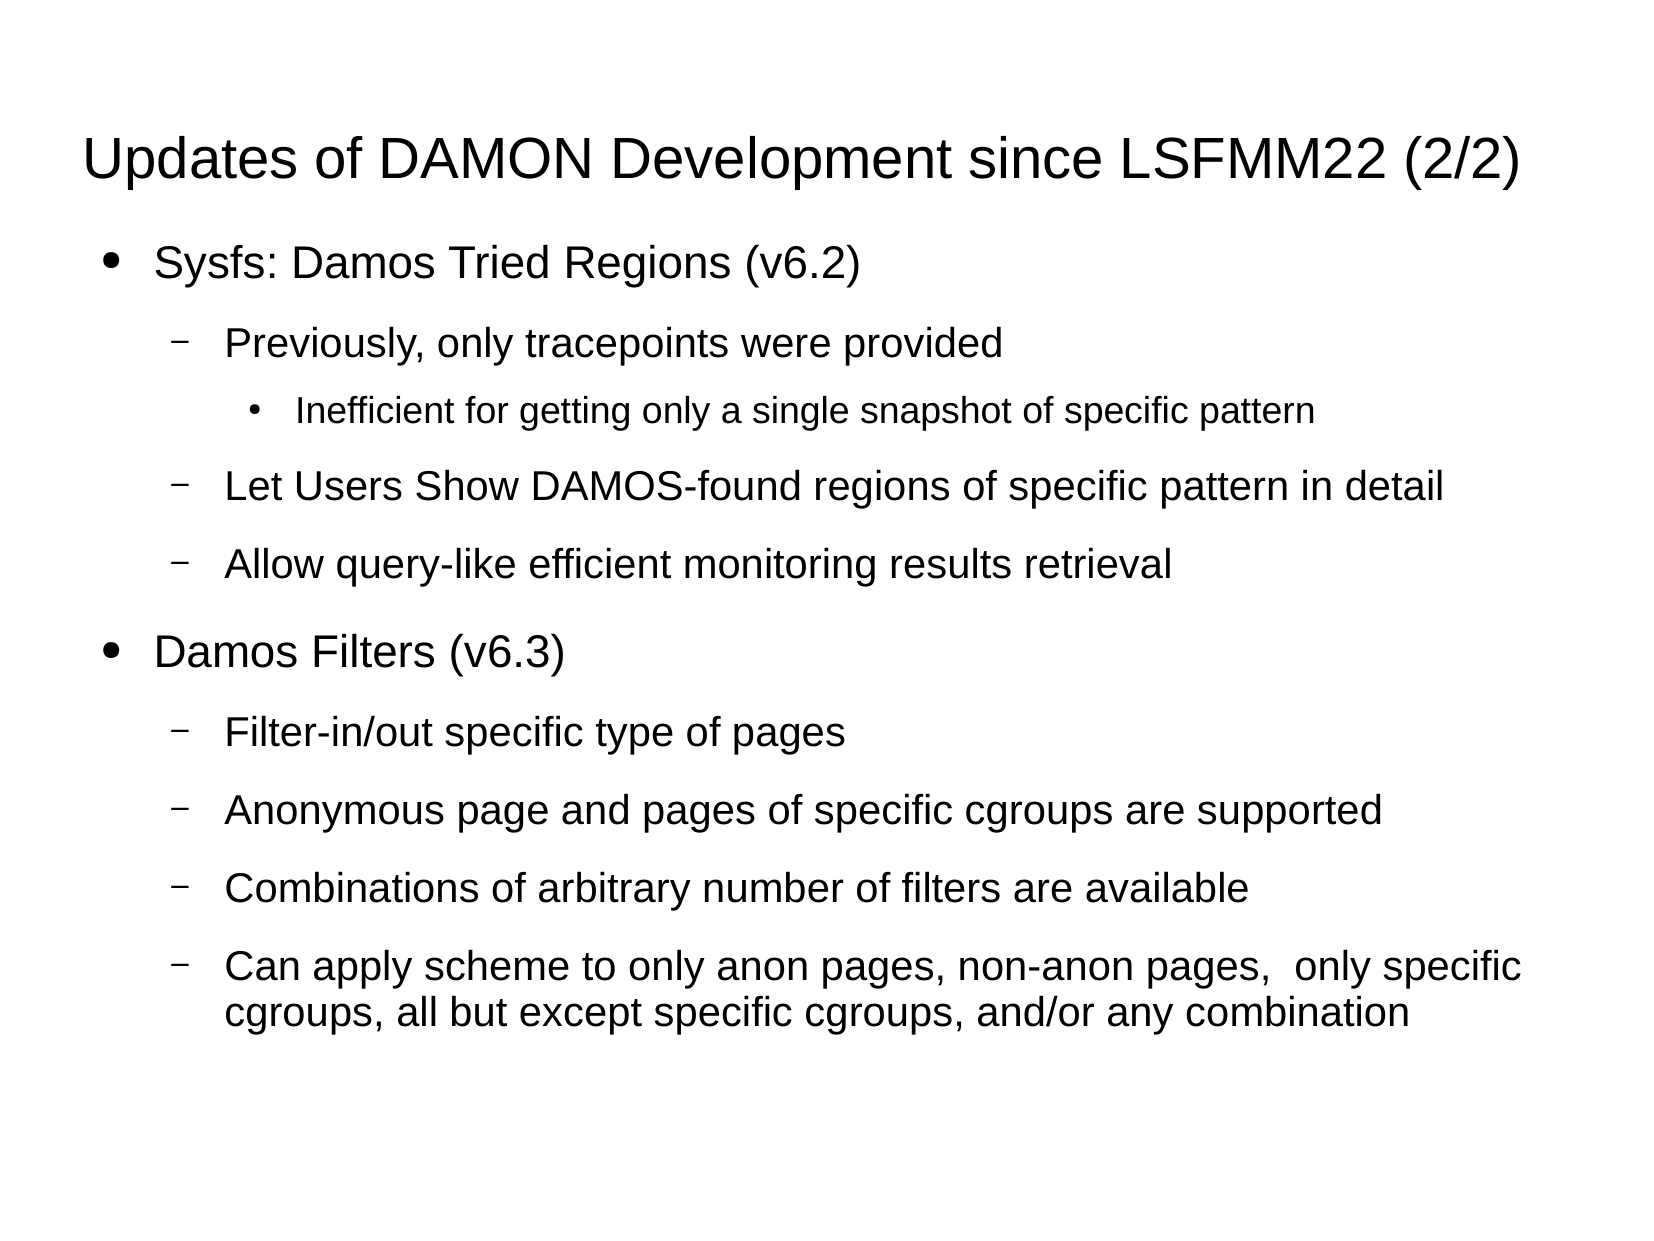

# Updates of DAMON Development since LSFMM22 (2/2)
Sysfs: Damos Tried Regions (v6.2)
Previously, only tracepoints were provided
Inefficient for getting only a single snapshot of specific pattern
Let Users Show DAMOS-found regions of specific pattern in detail
Allow query-like efficient monitoring results retrieval
Damos Filters (v6.3)
Filter-in/out specific type of pages
Anonymous page and pages of specific cgroups are supported
Combinations of arbitrary number of filters are available
Can apply scheme to only anon pages, non-anon pages, only specific cgroups, all but except specific cgroups, and/or any combination